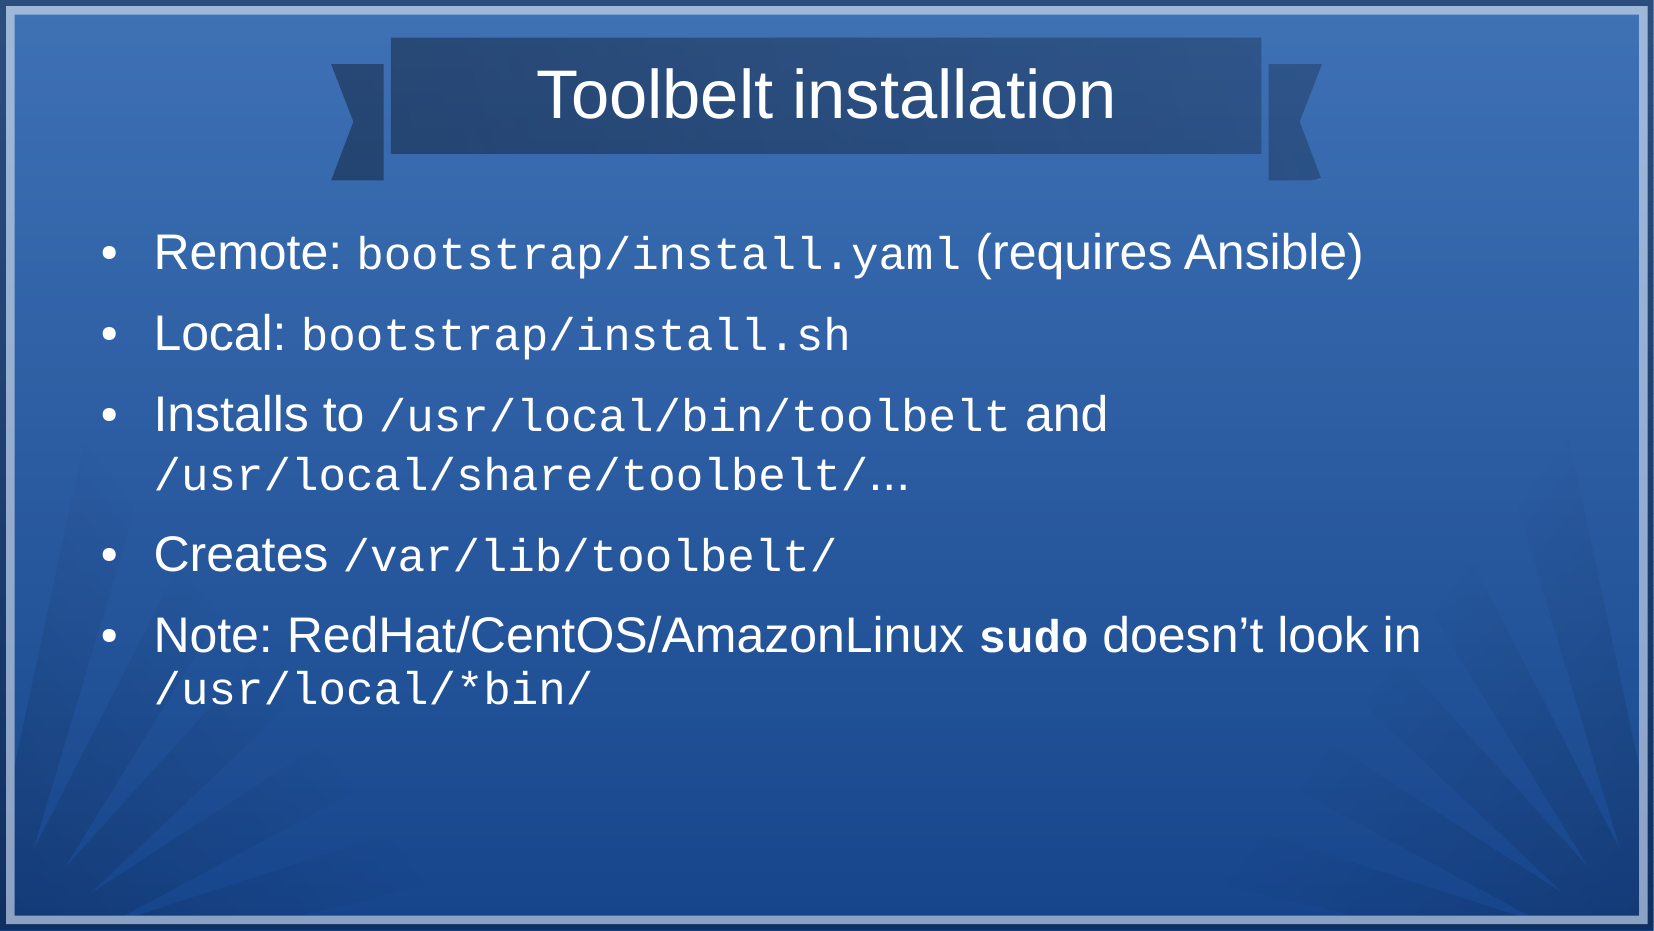

# Toolbelt installation
Remote: bootstrap/install.yaml (requires Ansible)
Local: bootstrap/install.sh
Installs to /usr/local/bin/toolbelt and /usr/local/share/toolbelt/...
Creates /var/lib/toolbelt/
Note: RedHat/CentOS/AmazonLinux sudo doesn’t look in /usr/local/*bin/